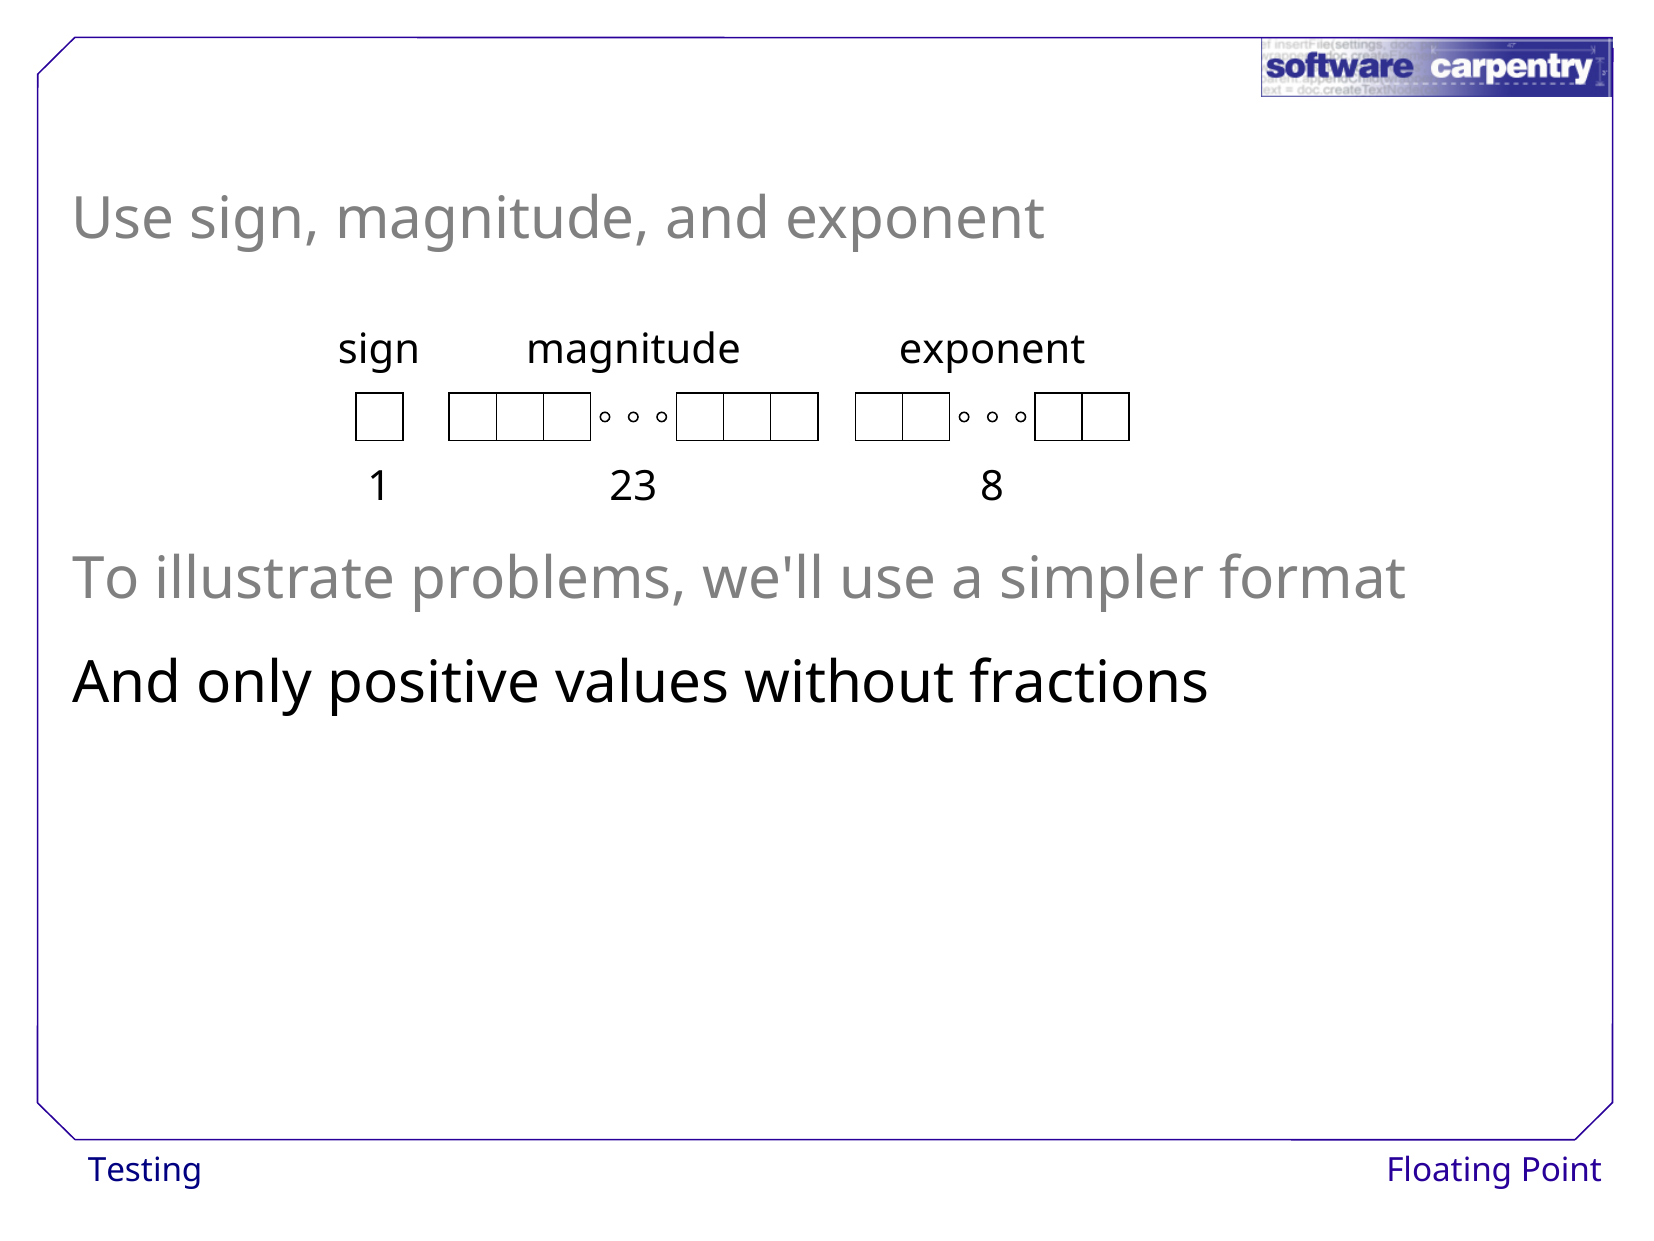

Use sign, magnitude, and exponent
sign
magnitude
exponent
1
23
8
To illustrate problems, we'll use a simpler format
And only positive values without fractions